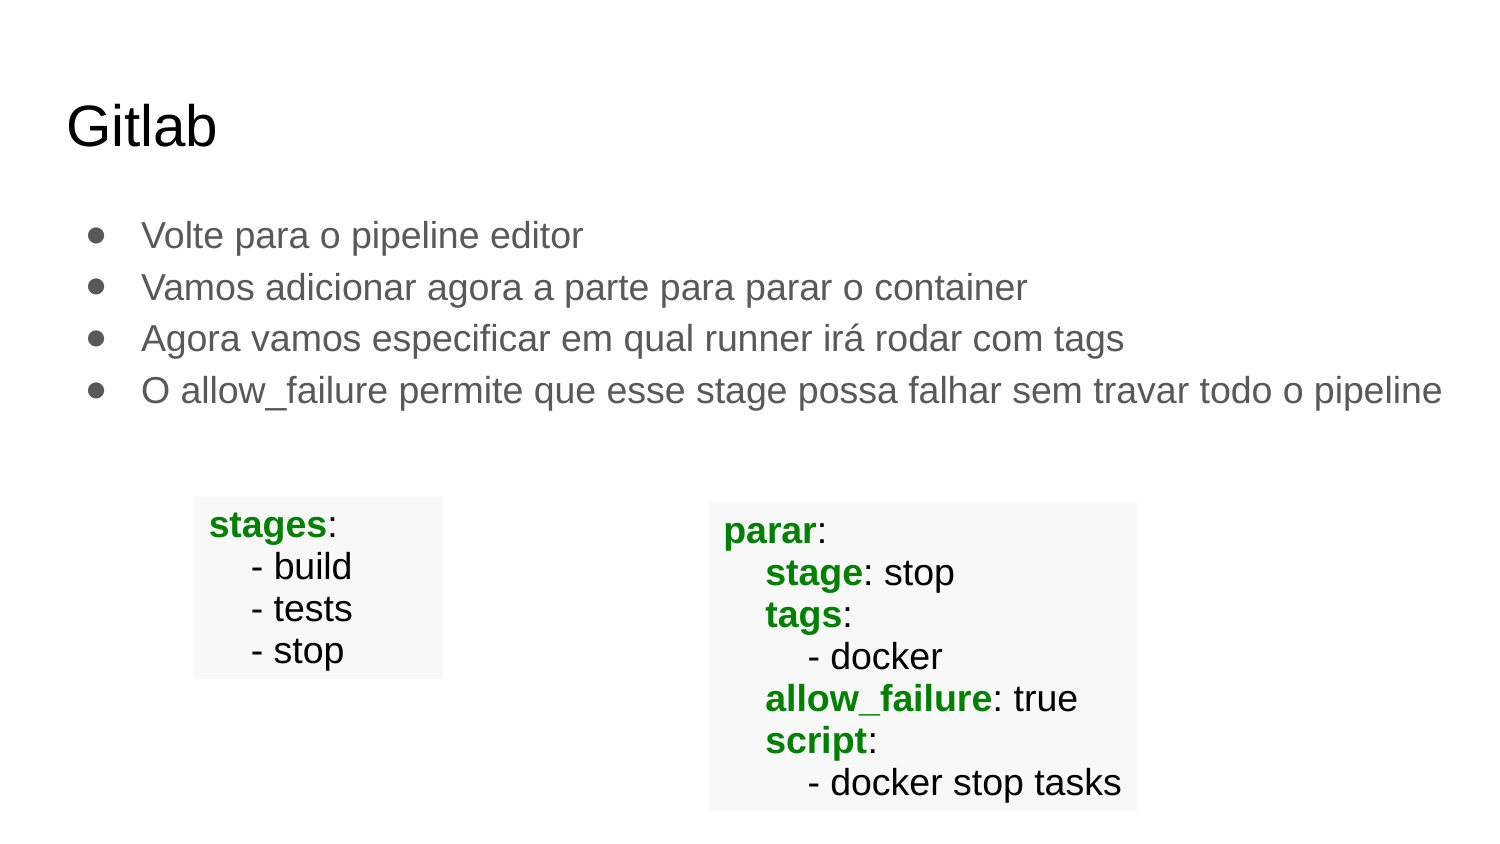

# Gitlab
Volte para o pipeline editor
Vamos adicionar agora a parte para parar o container
Agora vamos especificar em qual runner irá rodar com tags
O allow_failure permite que esse stage possa falhar sem travar todo o pipeline
stages:
 - build
 - tests
 - stop
parar:
 stage: stop
 tags:
 - docker
 allow_failure: true
 script:
 - docker stop tasks